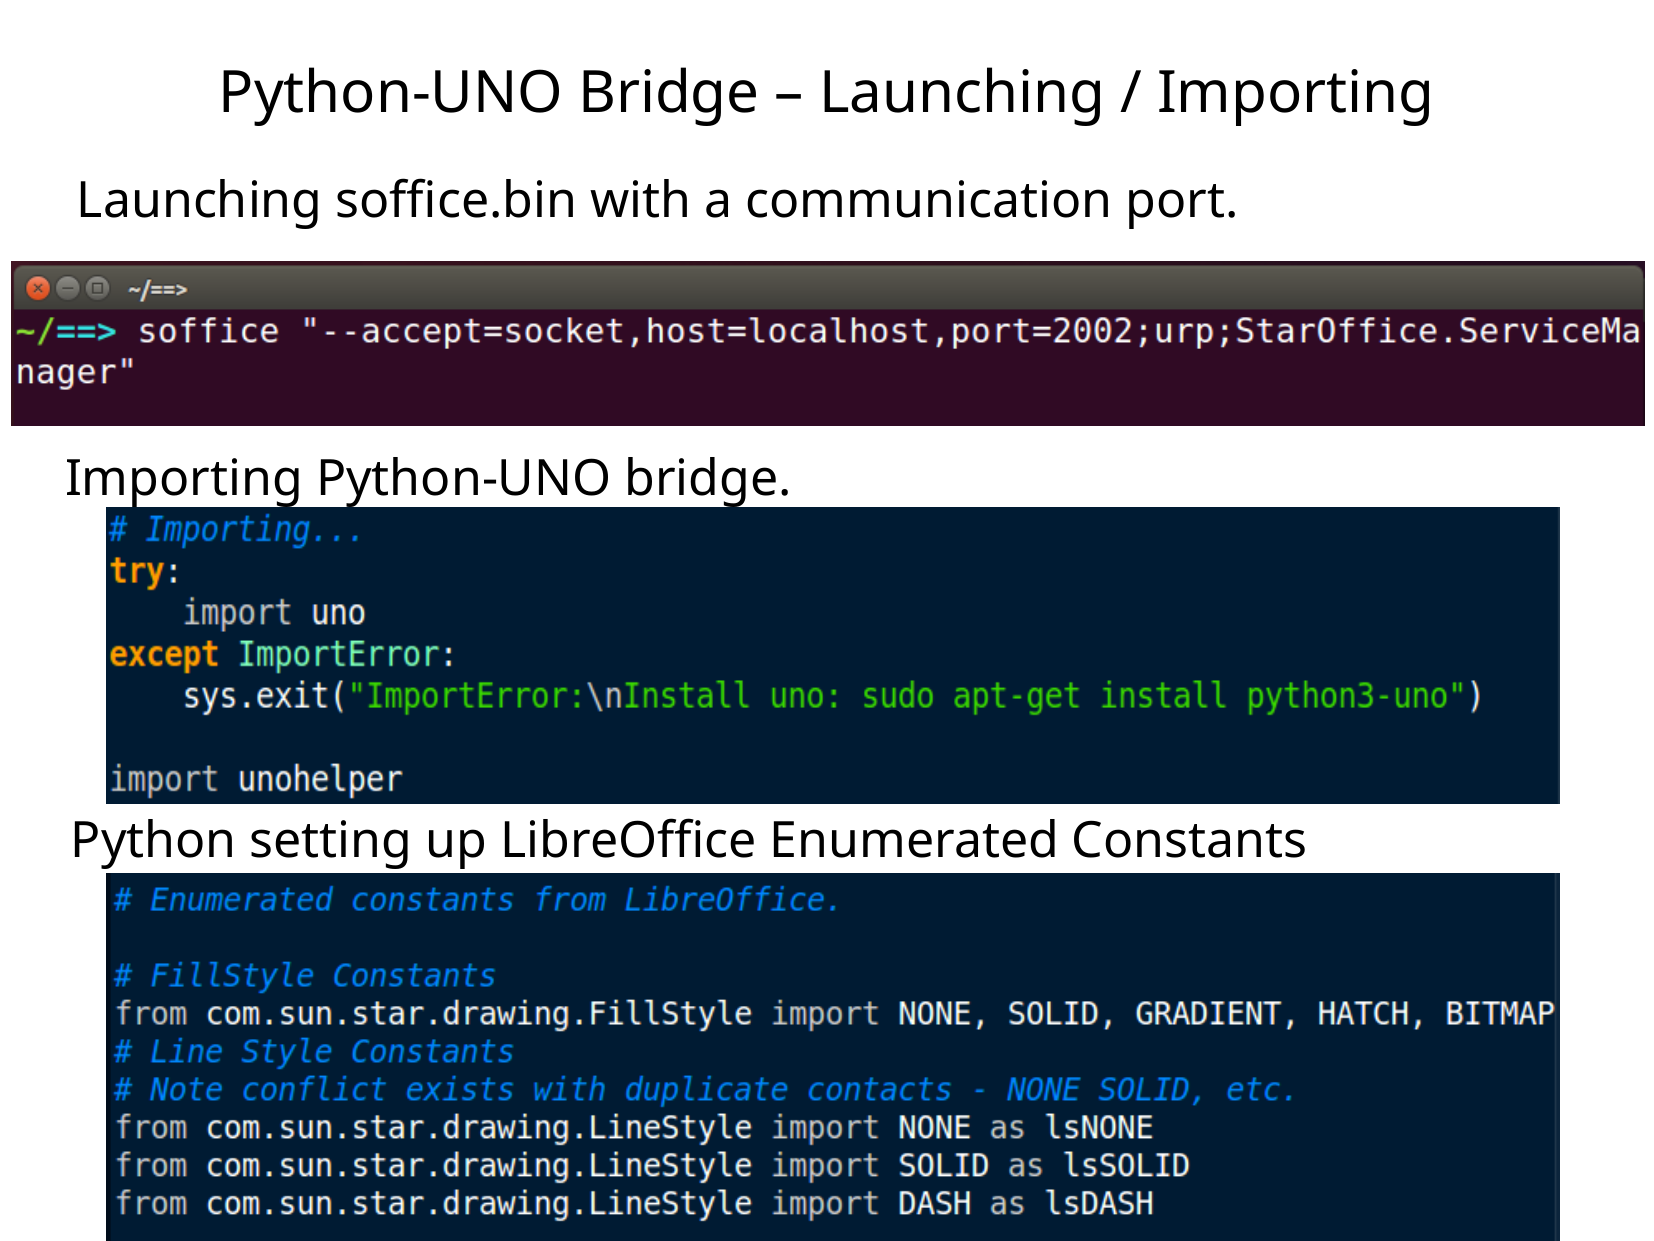

# Python-UNO Bridge – Launching / Importing
Launching soffice.bin with a communication port.
Importing Python-UNO bridge.
Python setting up LibreOffice Enumerated Constants